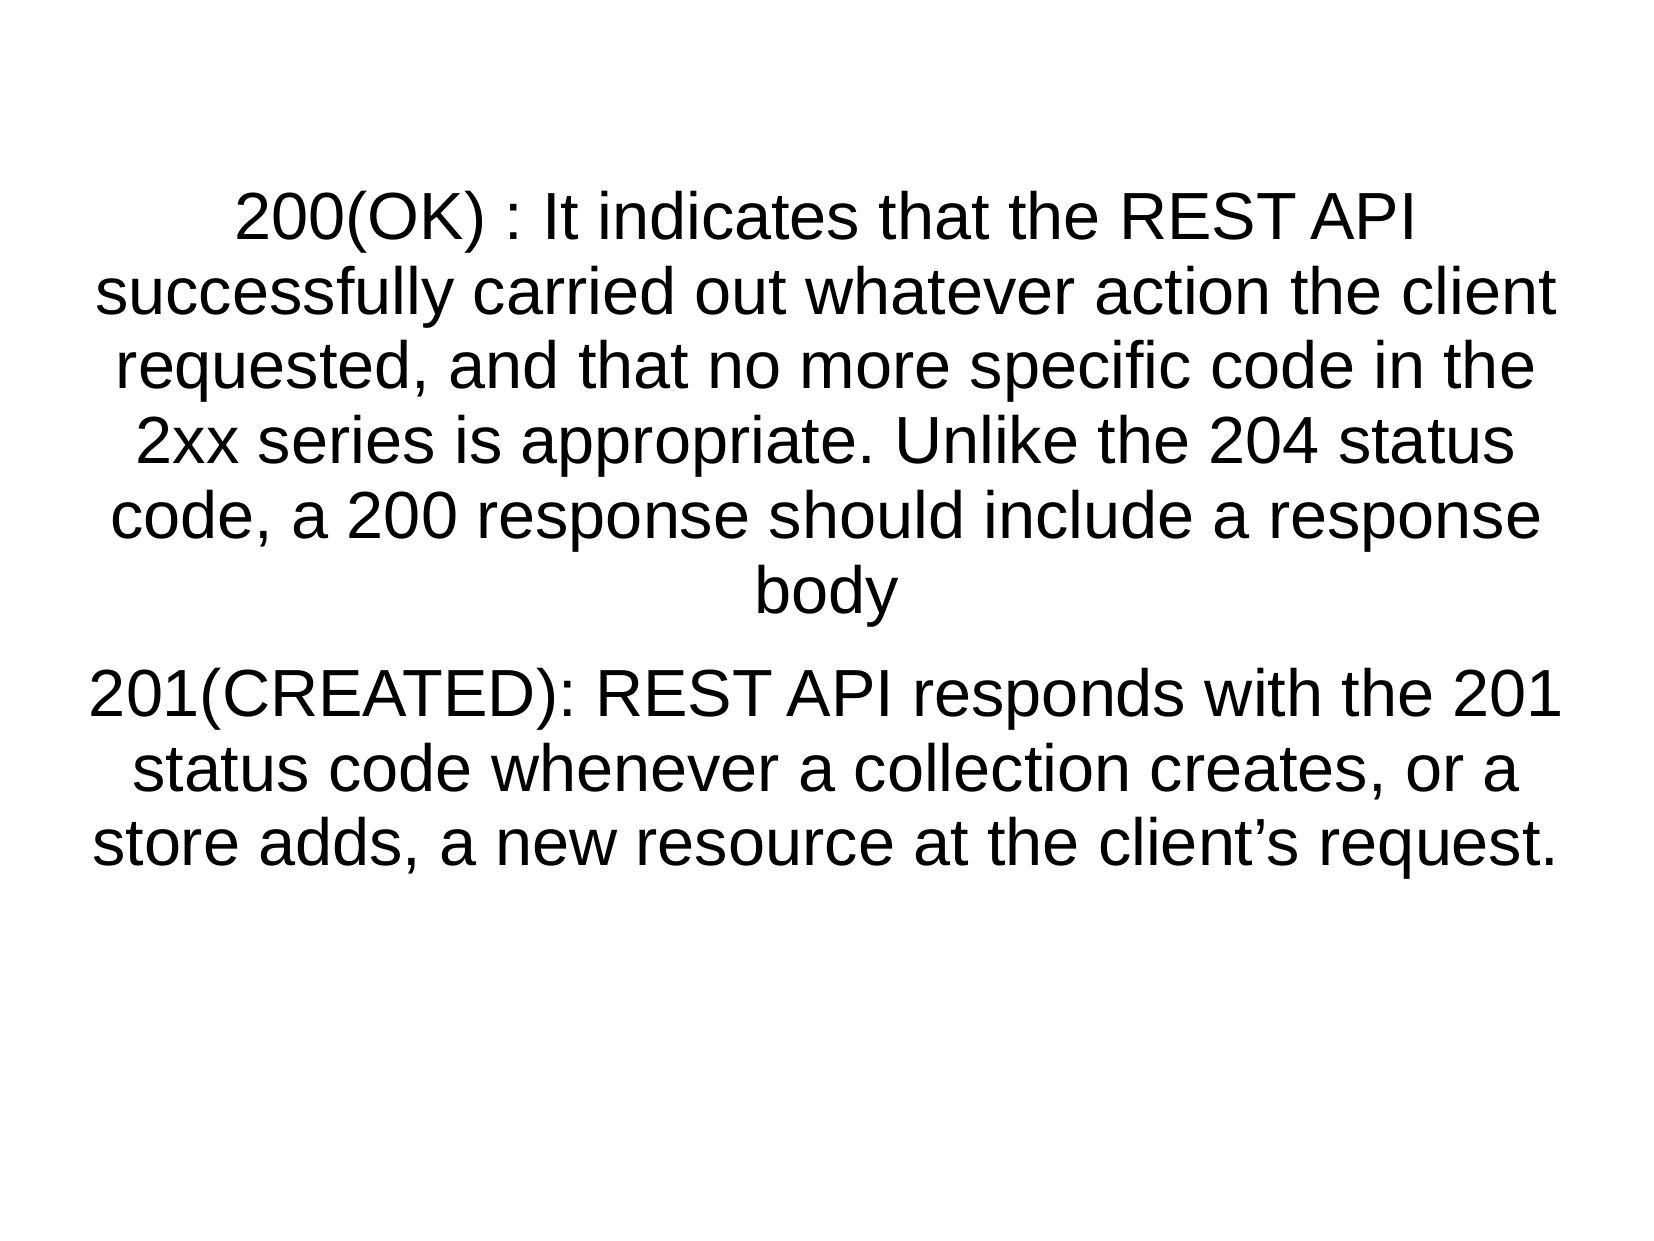

# 200(OK) : It indicates that the REST API successfully carried out whatever action the client requested, and that no more specific code in the 2xx series is appropriate. Unlike the 204 status code, a 200 response should include a response body
201(CREATED): REST API responds with the 201 status code whenever a collection creates, or a store adds, a new resource at the client’s request.